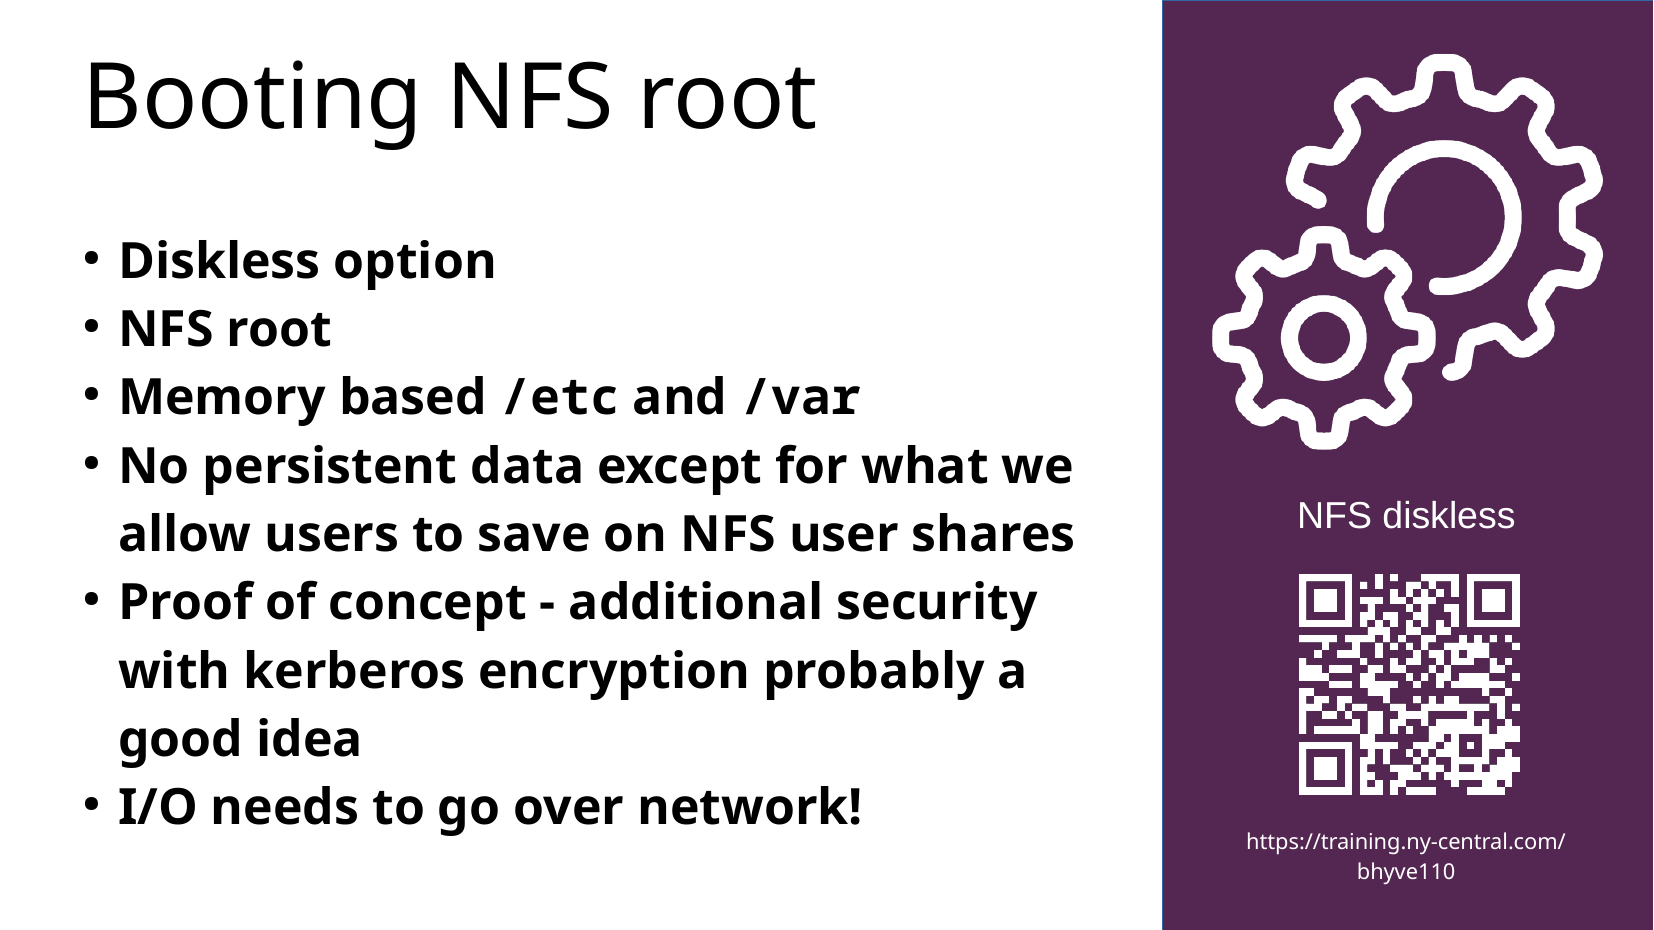

# Booting NFS root
Diskless option
NFS root
Memory based /etc and /var
No persistent data except for what we allow users to save on NFS user shares
Proof of concept - additional security with kerberos encryption probably a good idea
I/O needs to go over network!
NFS diskless
https://training.ny-central.com/bhyve110